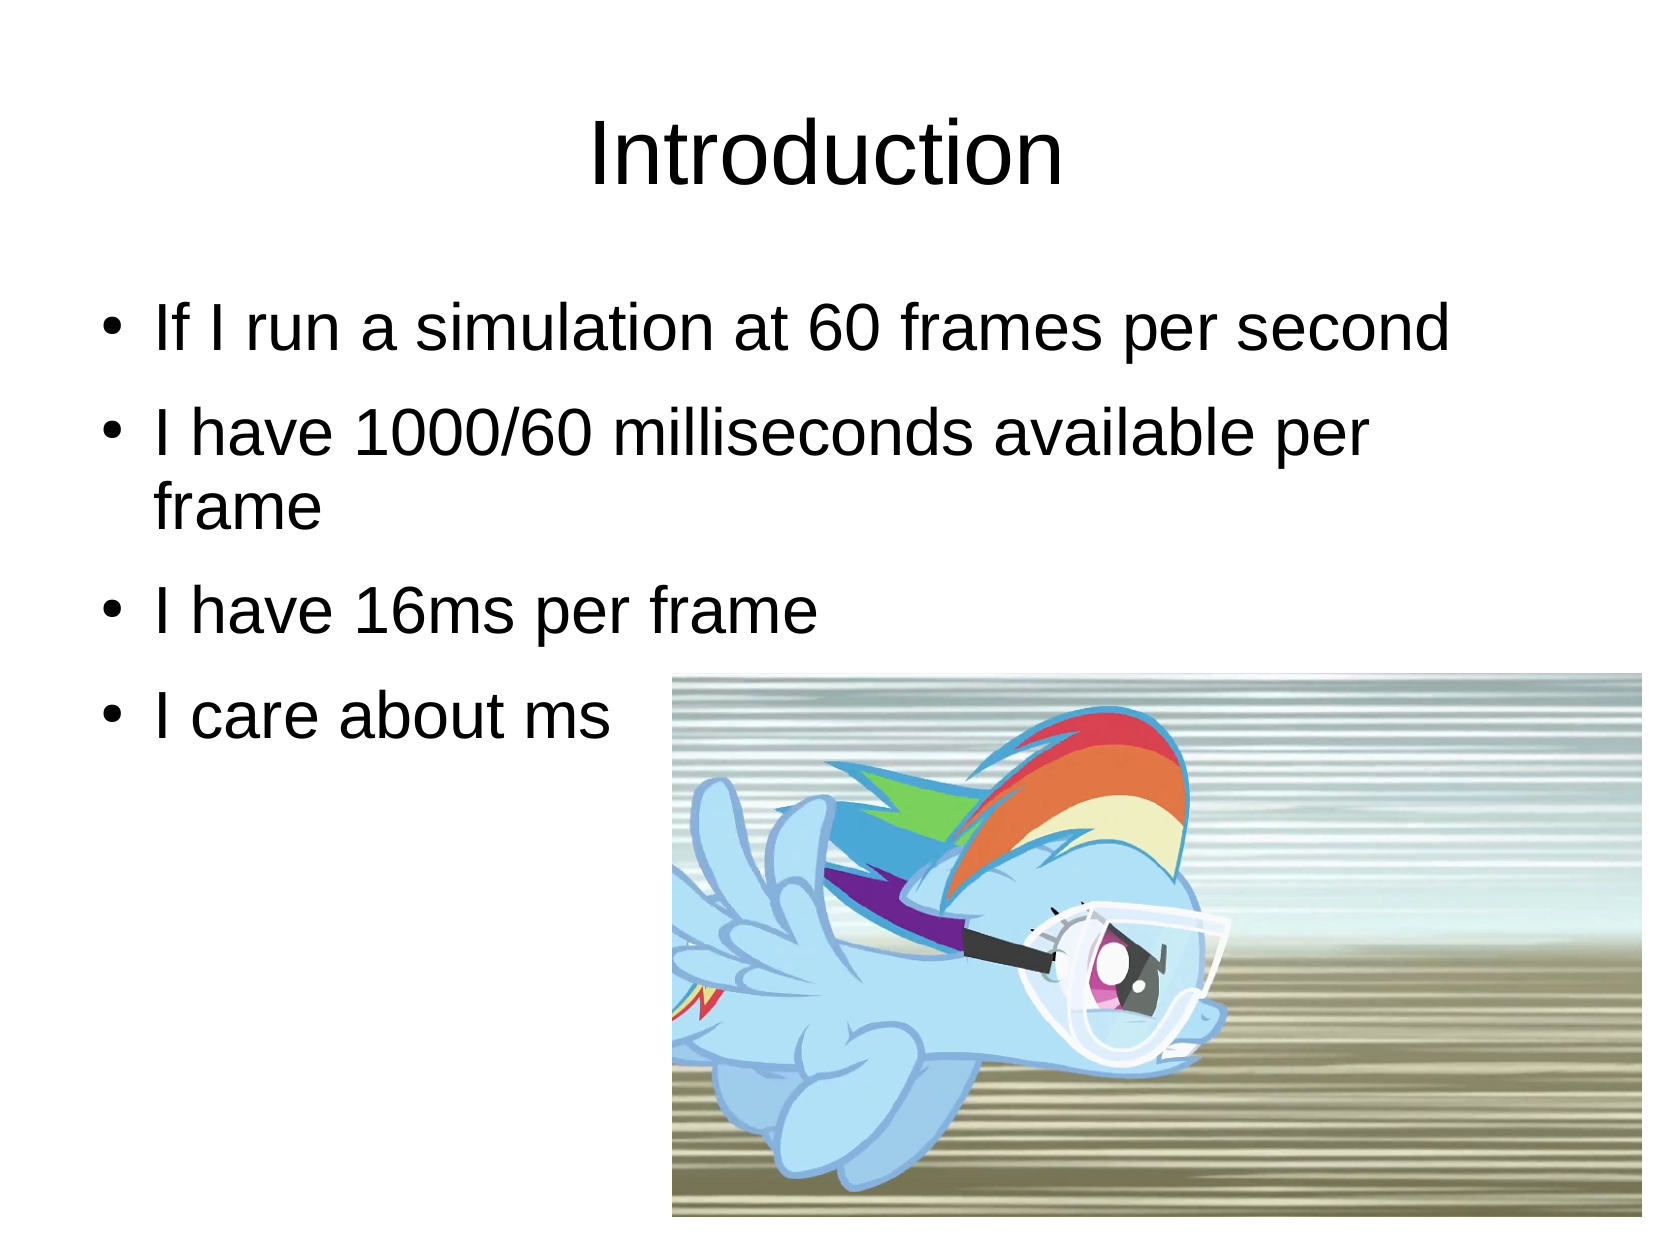

# Introduction
If I run a simulation at 60 frames per second
I have 1000/60 milliseconds available per frame
I have 16ms per frame
I care about ms